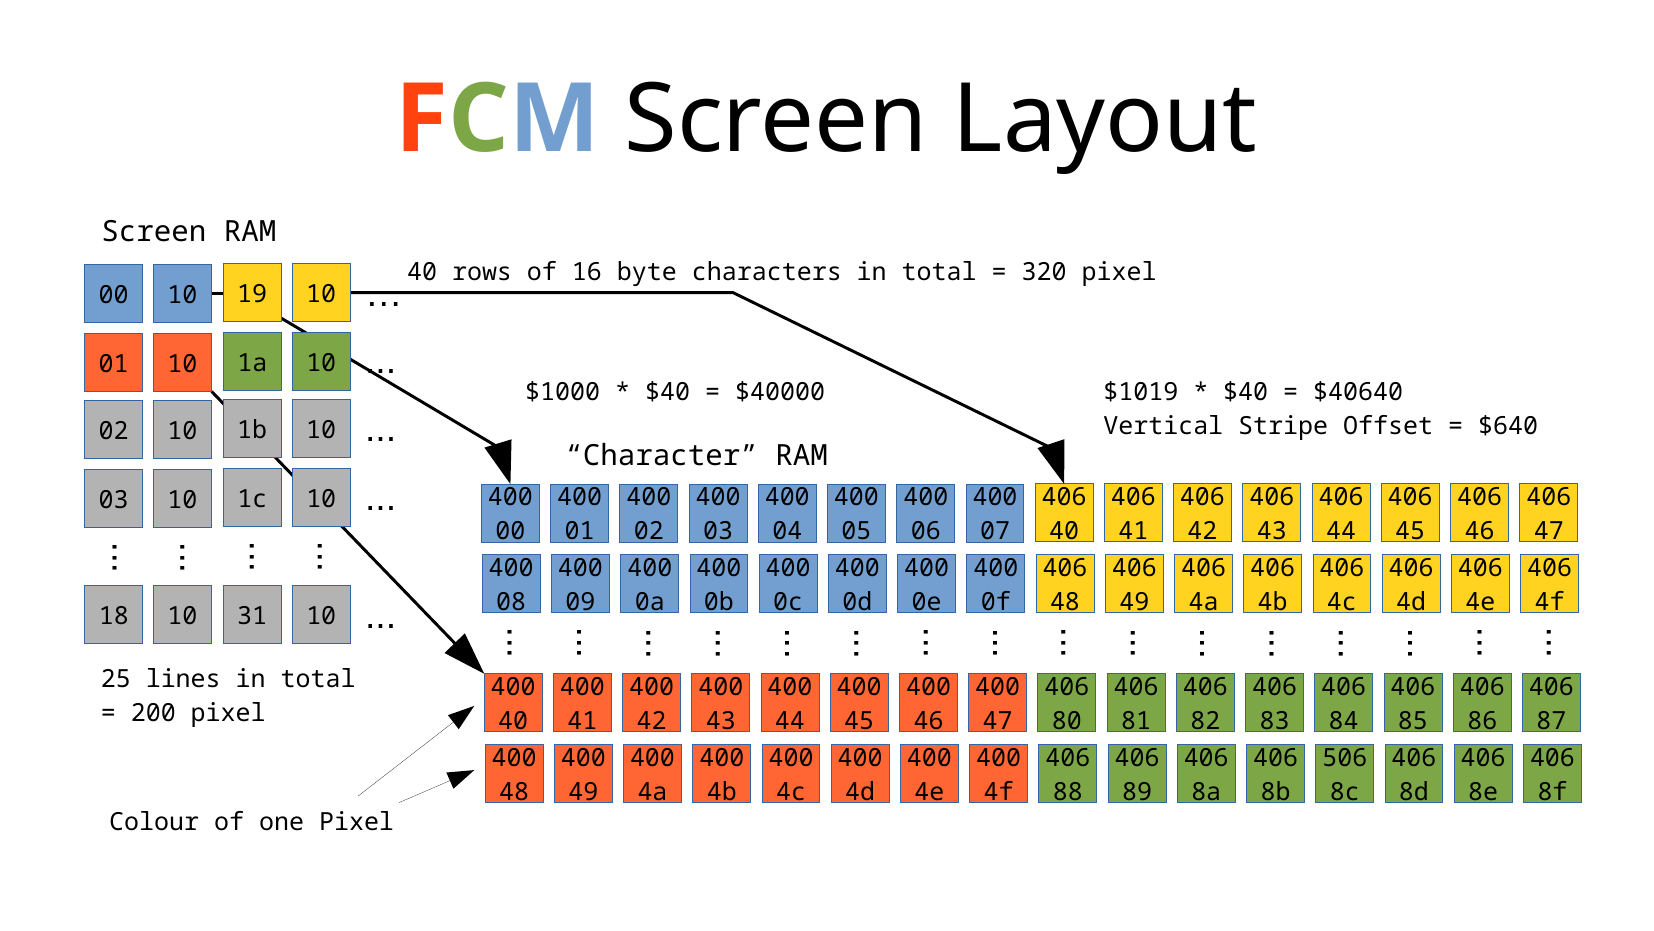

# FCM Screen Layout
Screen RAM
40 rows of 16 byte characters in total = 320 pixel
19
10
00
10
…
1a
10
...
01
10
$1000 * $40 = $40000
$1019 * $40 = $40640
Vertical Stripe Offset = $640
1b
10
...
02
10
“Character” RAM
1c
10
...
03
10
406
40
406
41
406
42
406
43
406
44
406
45
406
46
406
47
400
00
400
01
400
02
400
03
400
04
400
05
400
06
400
07
...
...
...
...
406
48
406
49
406
4a
406
4b
406
4c
406
4d
406
4e
406
4f
400
08
400
09
400
0a
400
0b
400
0c
400
0d
400
0e
400
0f
10
18
10
31
...
...
...
...
...
...
...
...
...
...
...
...
...
...
...
...
...
25 lines in total
= 200 pixel
400
40
400
41
400
42
400
43
400
44
400
45
400
46
400
47
406
80
406
81
406
82
406
83
406
84
406
85
406
86
406
87
400
48
400
49
400
4a
400
4b
400
4c
400
4d
400
4e
400
4f
406
88
406
89
406
8a
406
8b
506
8c
406
8d
406
8e
406
8f
Colour of one Pixel